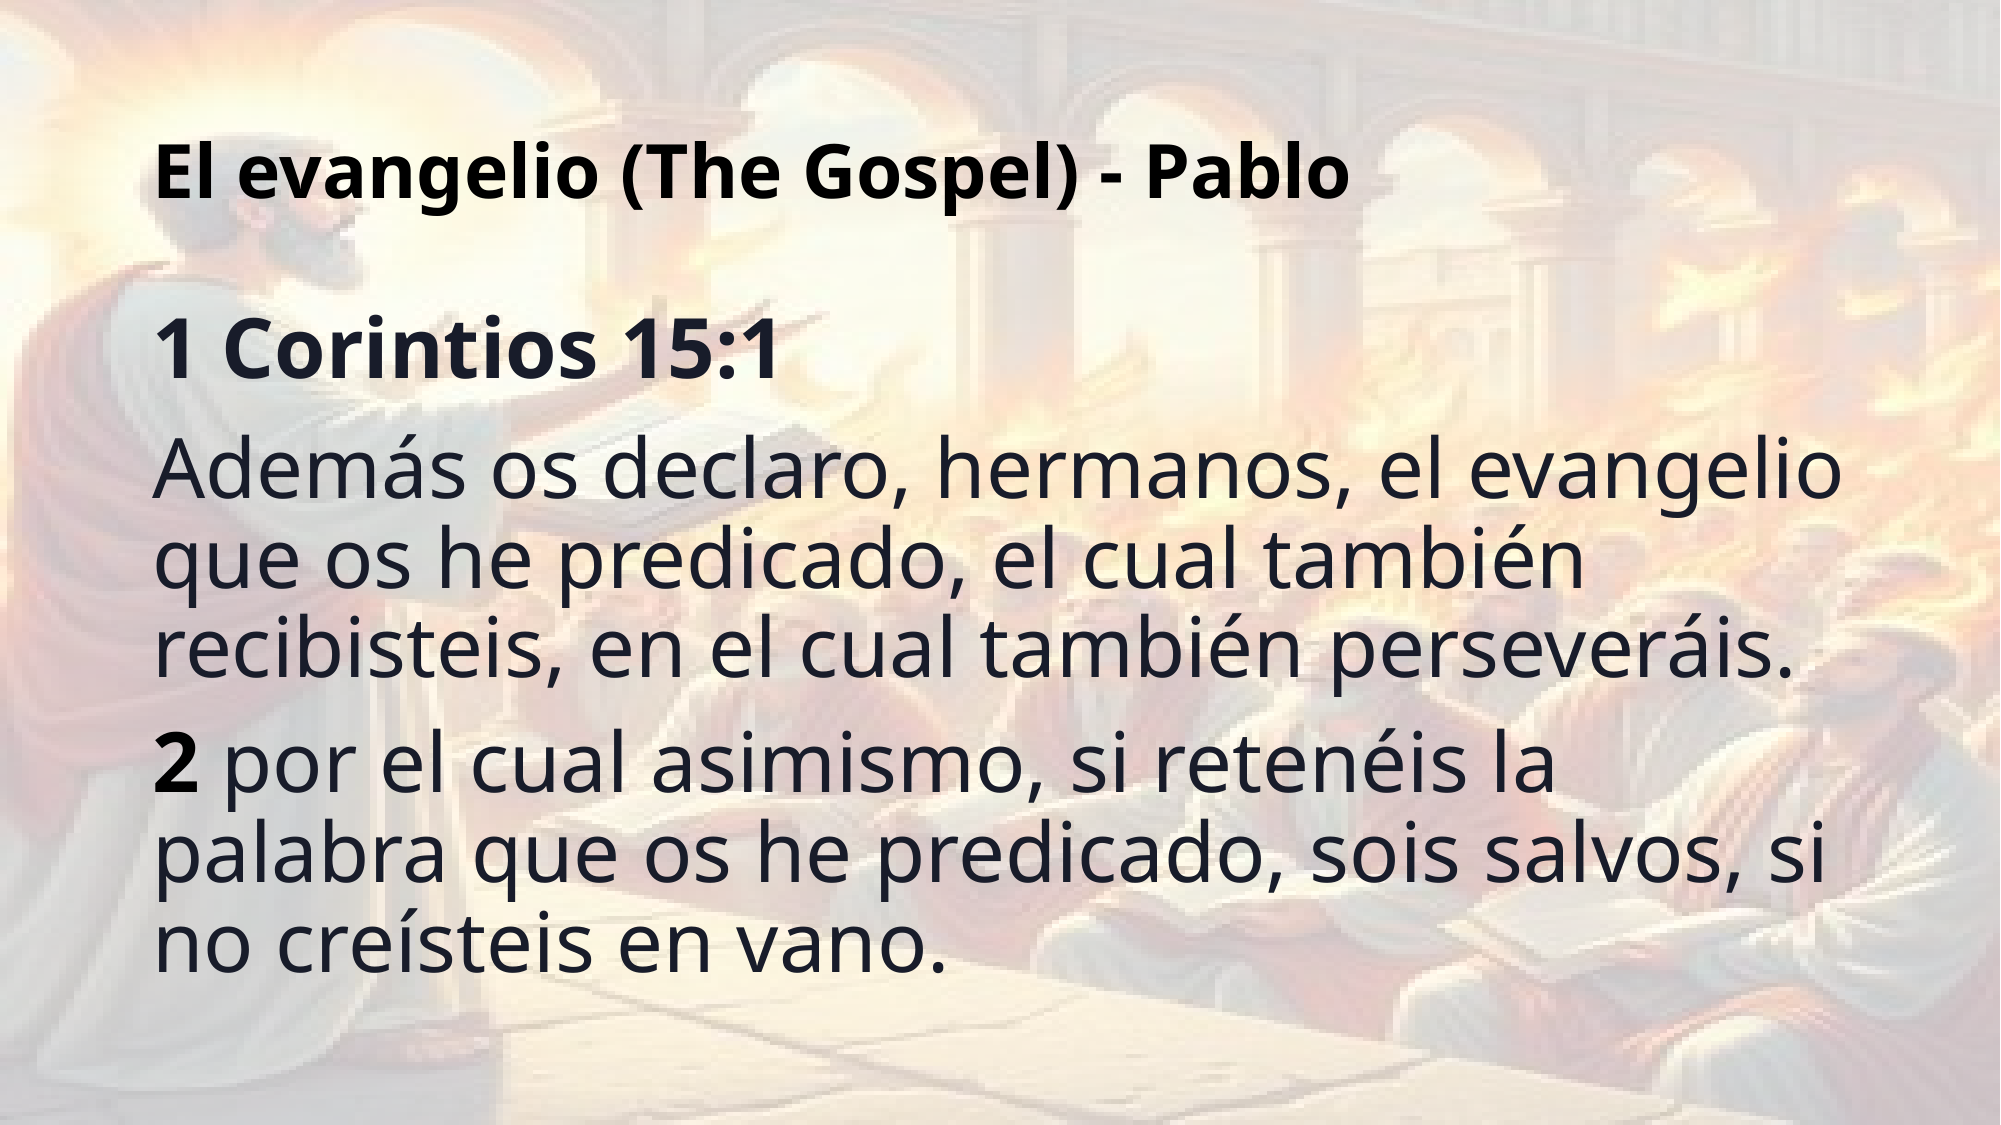

# El evangelio (The Gospel) - Pablo
1 Corintios 15:1
Además os declaro, hermanos, el evangelio que os he predicado, el cual también recibisteis, en el cual también perseveráis.
2 por el cual asimismo, si retenéis la palabra que os he predicado, sois salvos, si no creísteis en vano.